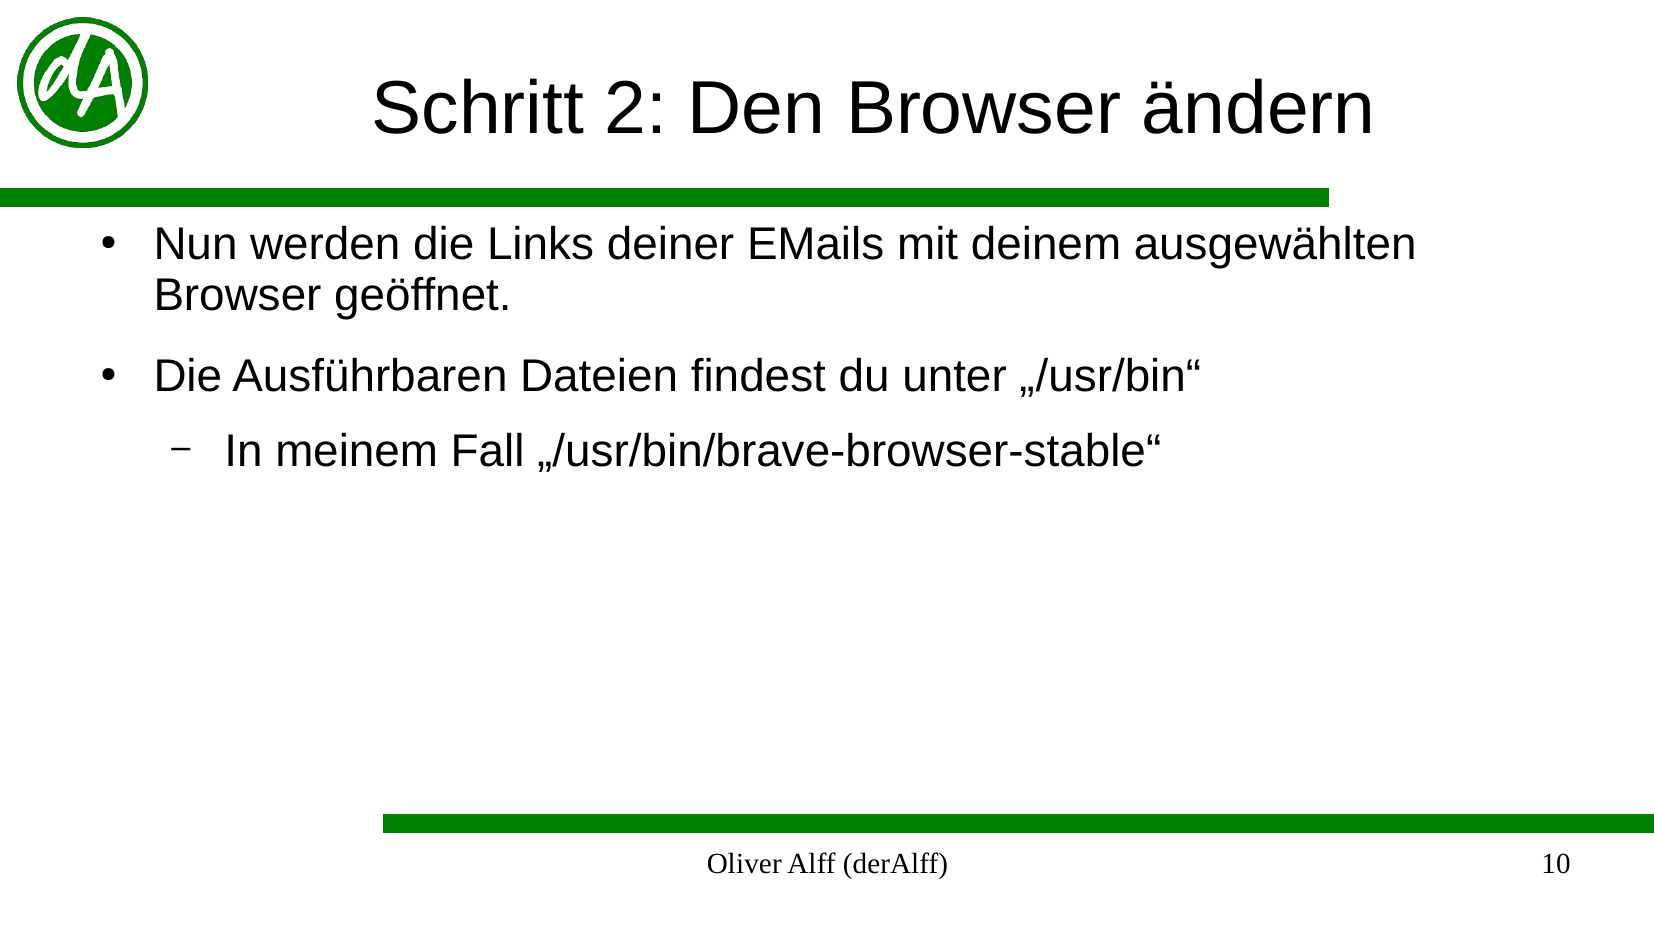

# Schritt 2: Den Browser ändern
Nun werden die Links deiner EMails mit deinem ausgewählten Browser geöffnet.
Die Ausführbaren Dateien findest du unter „/usr/bin“
In meinem Fall „/usr/bin/brave-browser-stable“
Oliver Alff (derAlff)
10